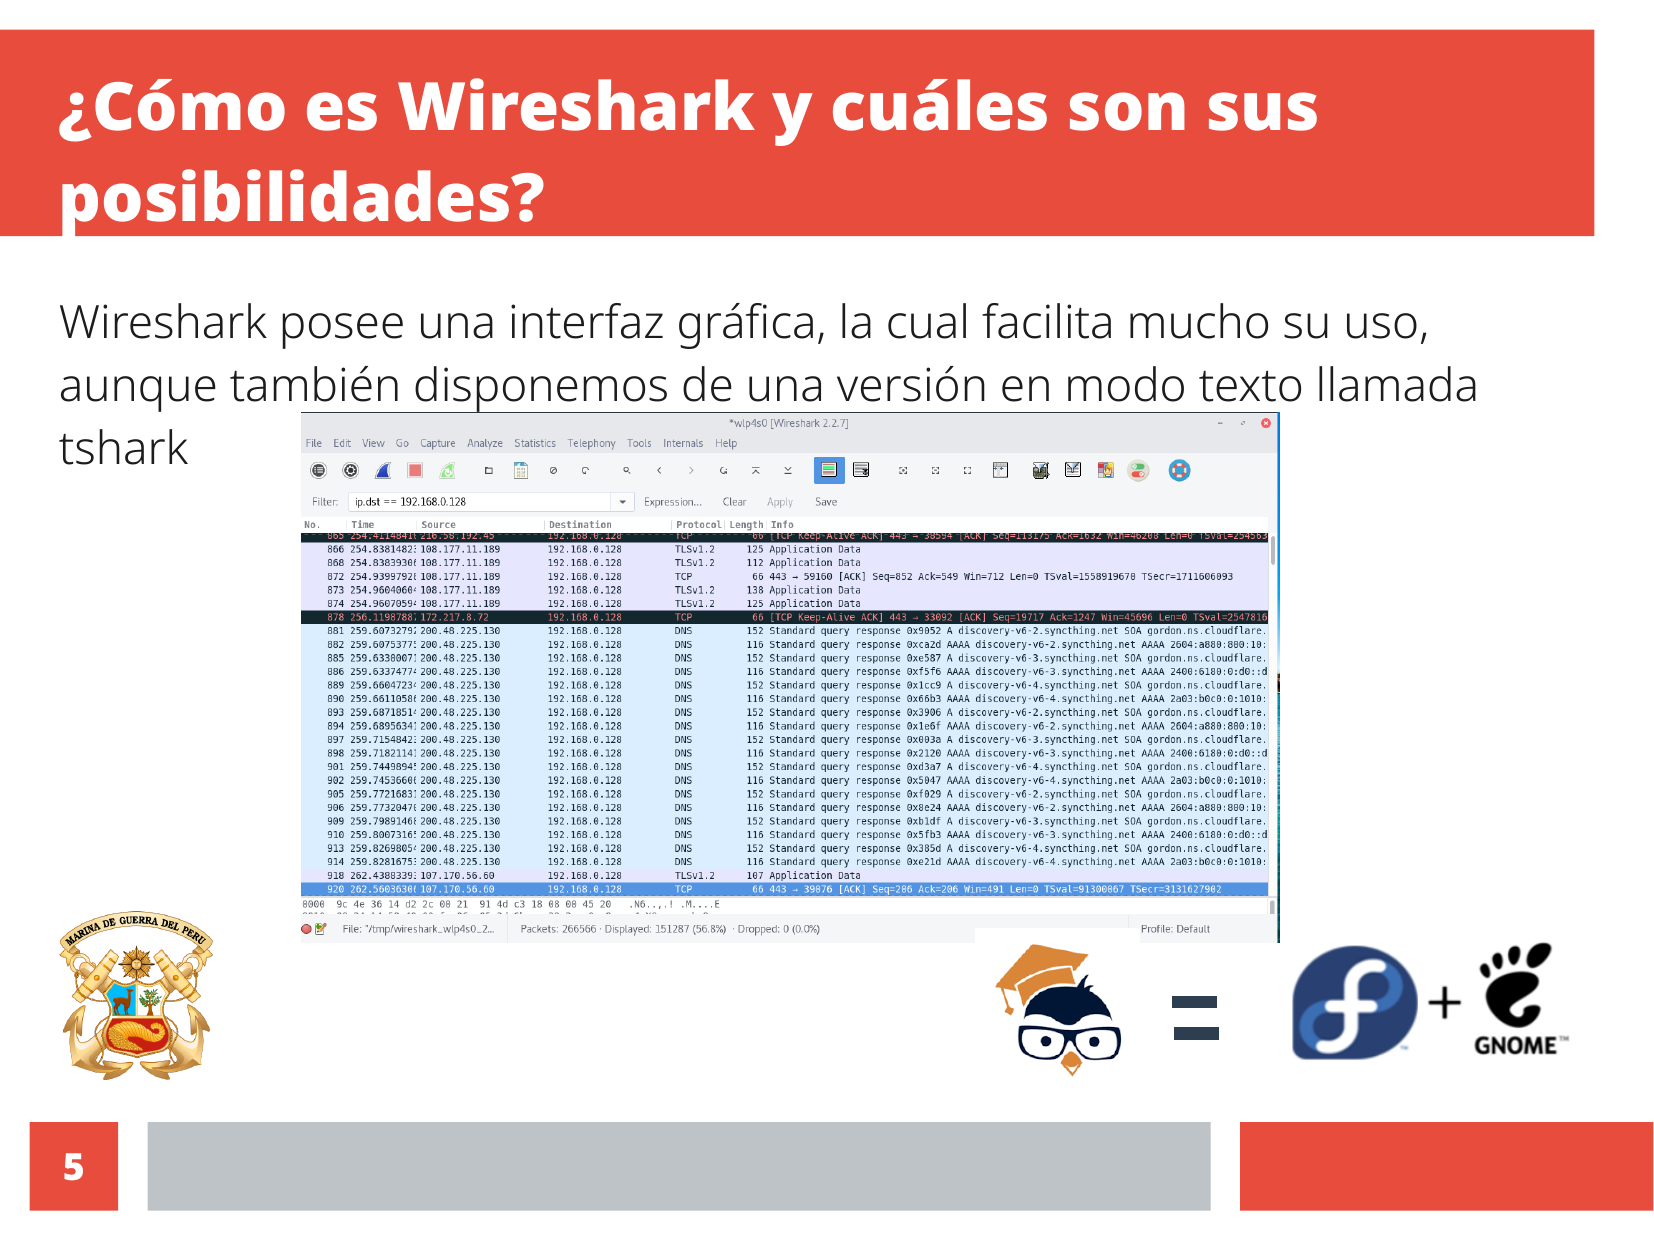

# ¿Cómo es Wireshark y cuáles son sus posibilidades?
Wireshark posee una interfaz gráfica, la cual facilita mucho su uso, aunque también disponemos de una versión en modo texto llamada tshark
5